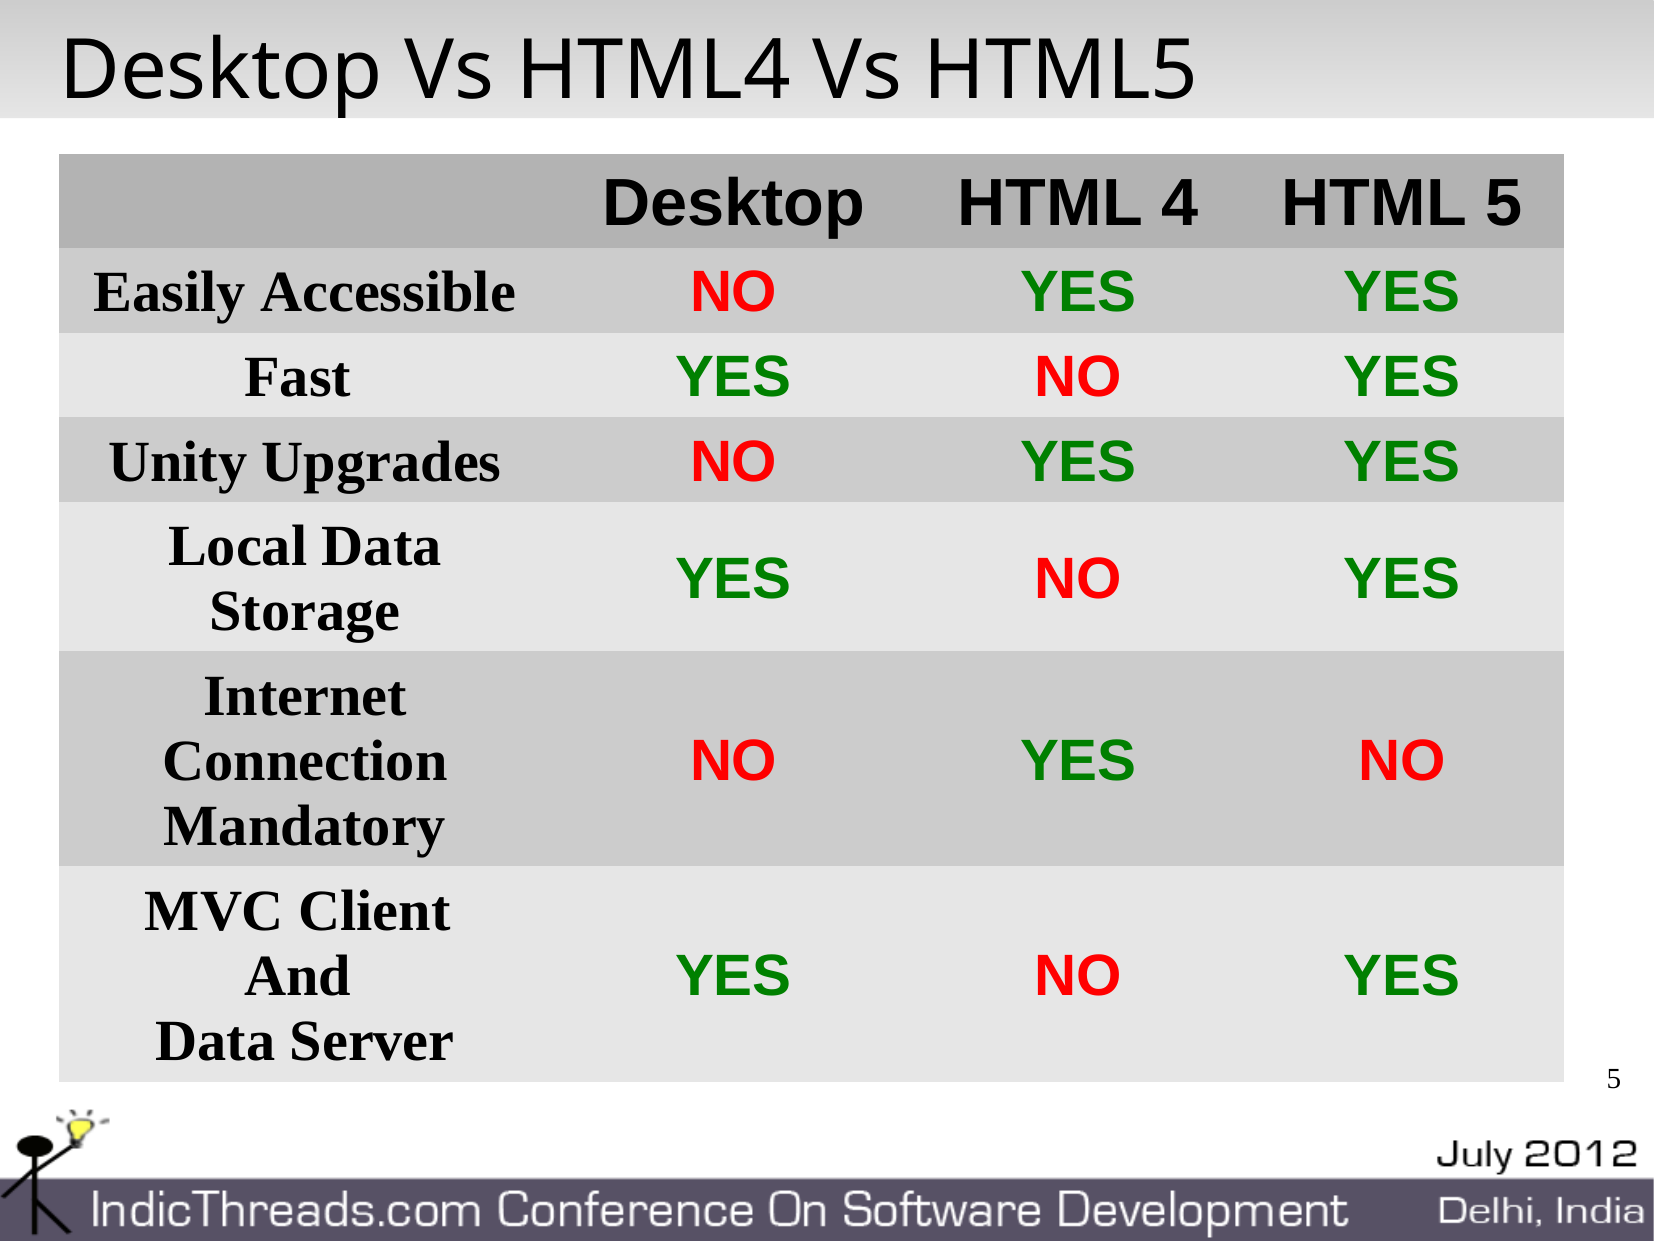

Desktop Vs HTML4 Vs HTML5
| | Desktop | HTML 4 | HTML 5 |
| --- | --- | --- | --- |
| Easily Accessible | NO | YES | YES |
| Fast | YES | NO | YES |
| Unity Upgrades | NO | YES | YES |
| Local Data Storage | YES | NO | YES |
| Internet Connection Mandatory | NO | YES | NO |
| MVC Client And Data Server | YES | NO | YES |
5